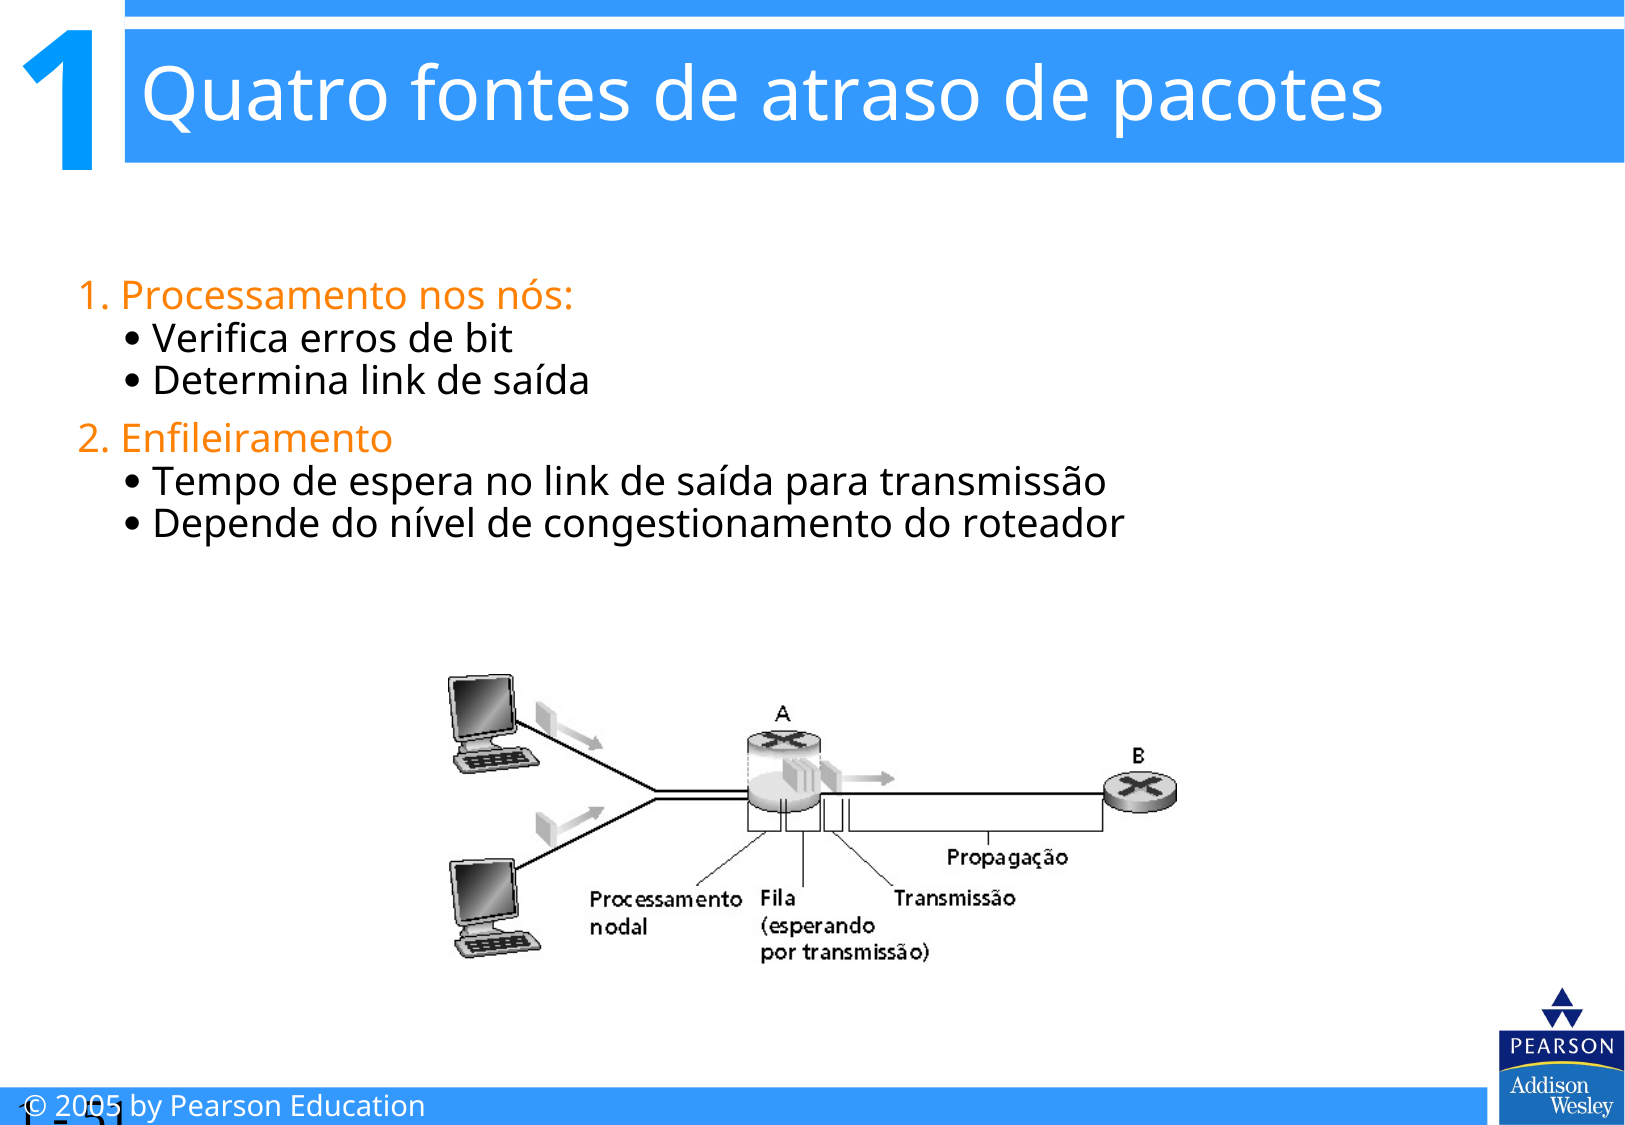

Quatro fontes de atraso de pacotes
# 1. Processamento nos nós:
 Verifica erros de bit
 Determina link de saída
2. Enfileiramento
 Tempo de espera no link de saída para transmissão
 Depende do nível de congestionamento do roteador
51